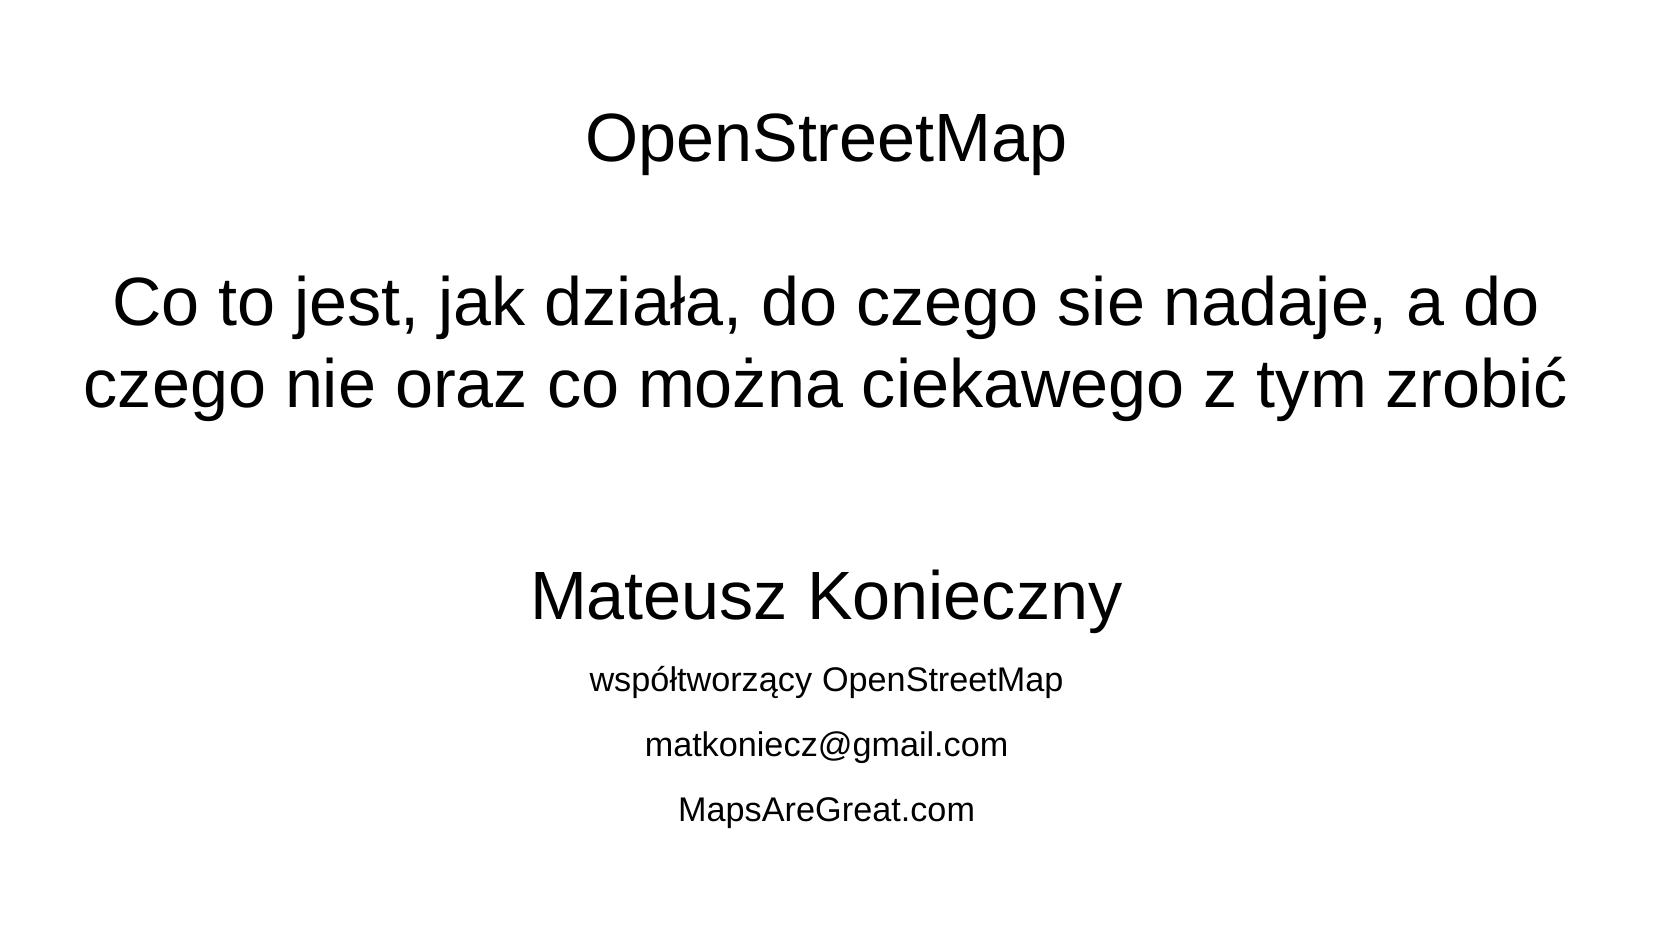

# OpenStreetMap Co to jest, jak działa, do czego sie nadaje, a do czego nie oraz co można ciekawego z tym zrobić
Mateusz Konieczny
współtworzący OpenStreetMap
matkoniecz@gmail.com
MapsAreGreat.com